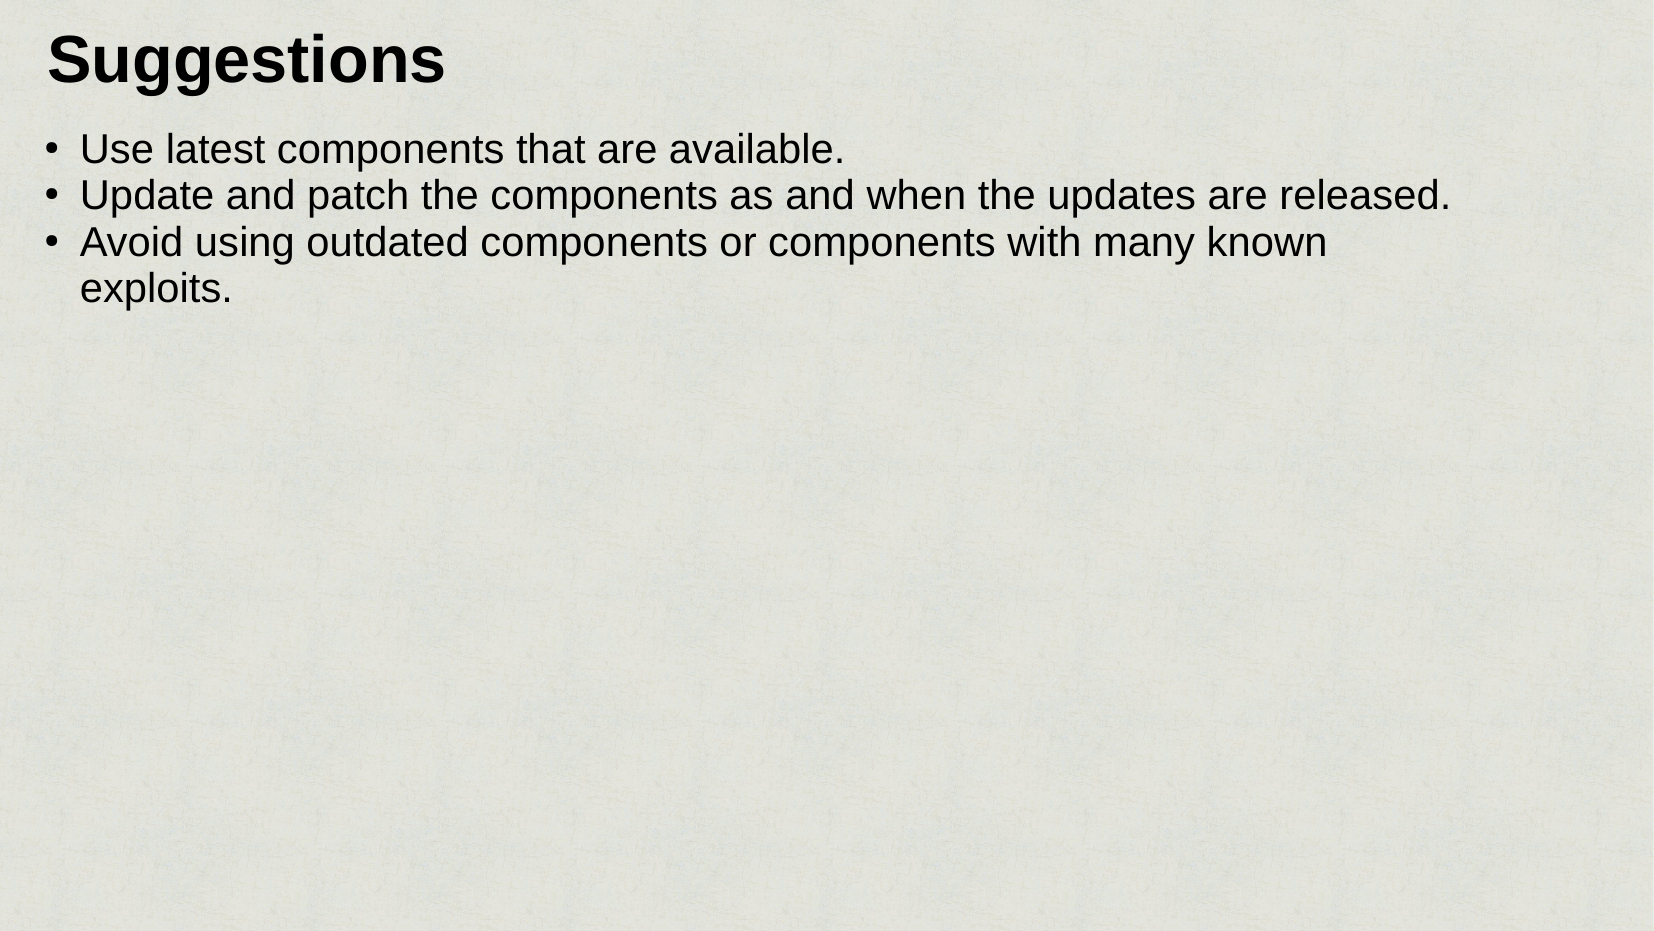

# Suggestions
Use latest components that are available.
Update and patch the components as and when the updates are released.
Avoid using outdated components or components with many known exploits.